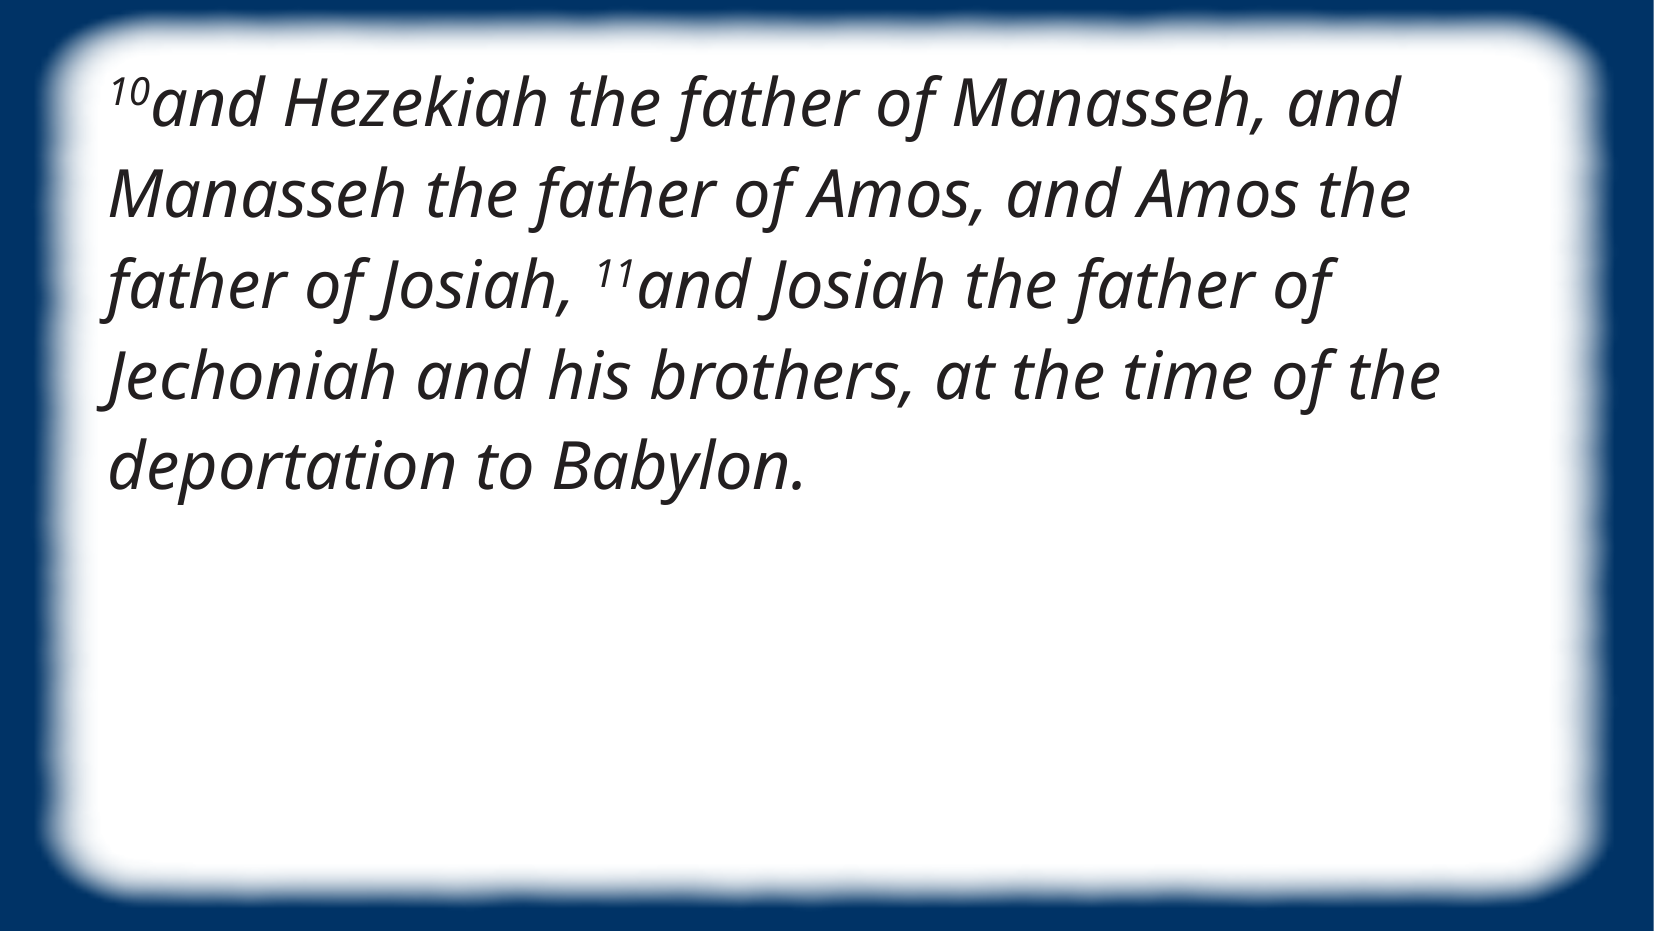

10and Hezekiah the father of Manasseh, and Manasseh the father of Amos, and Amos the father of Josiah, 11and Josiah the father of Jechoniah and his brothers, at the time of the deportation to Babylon.